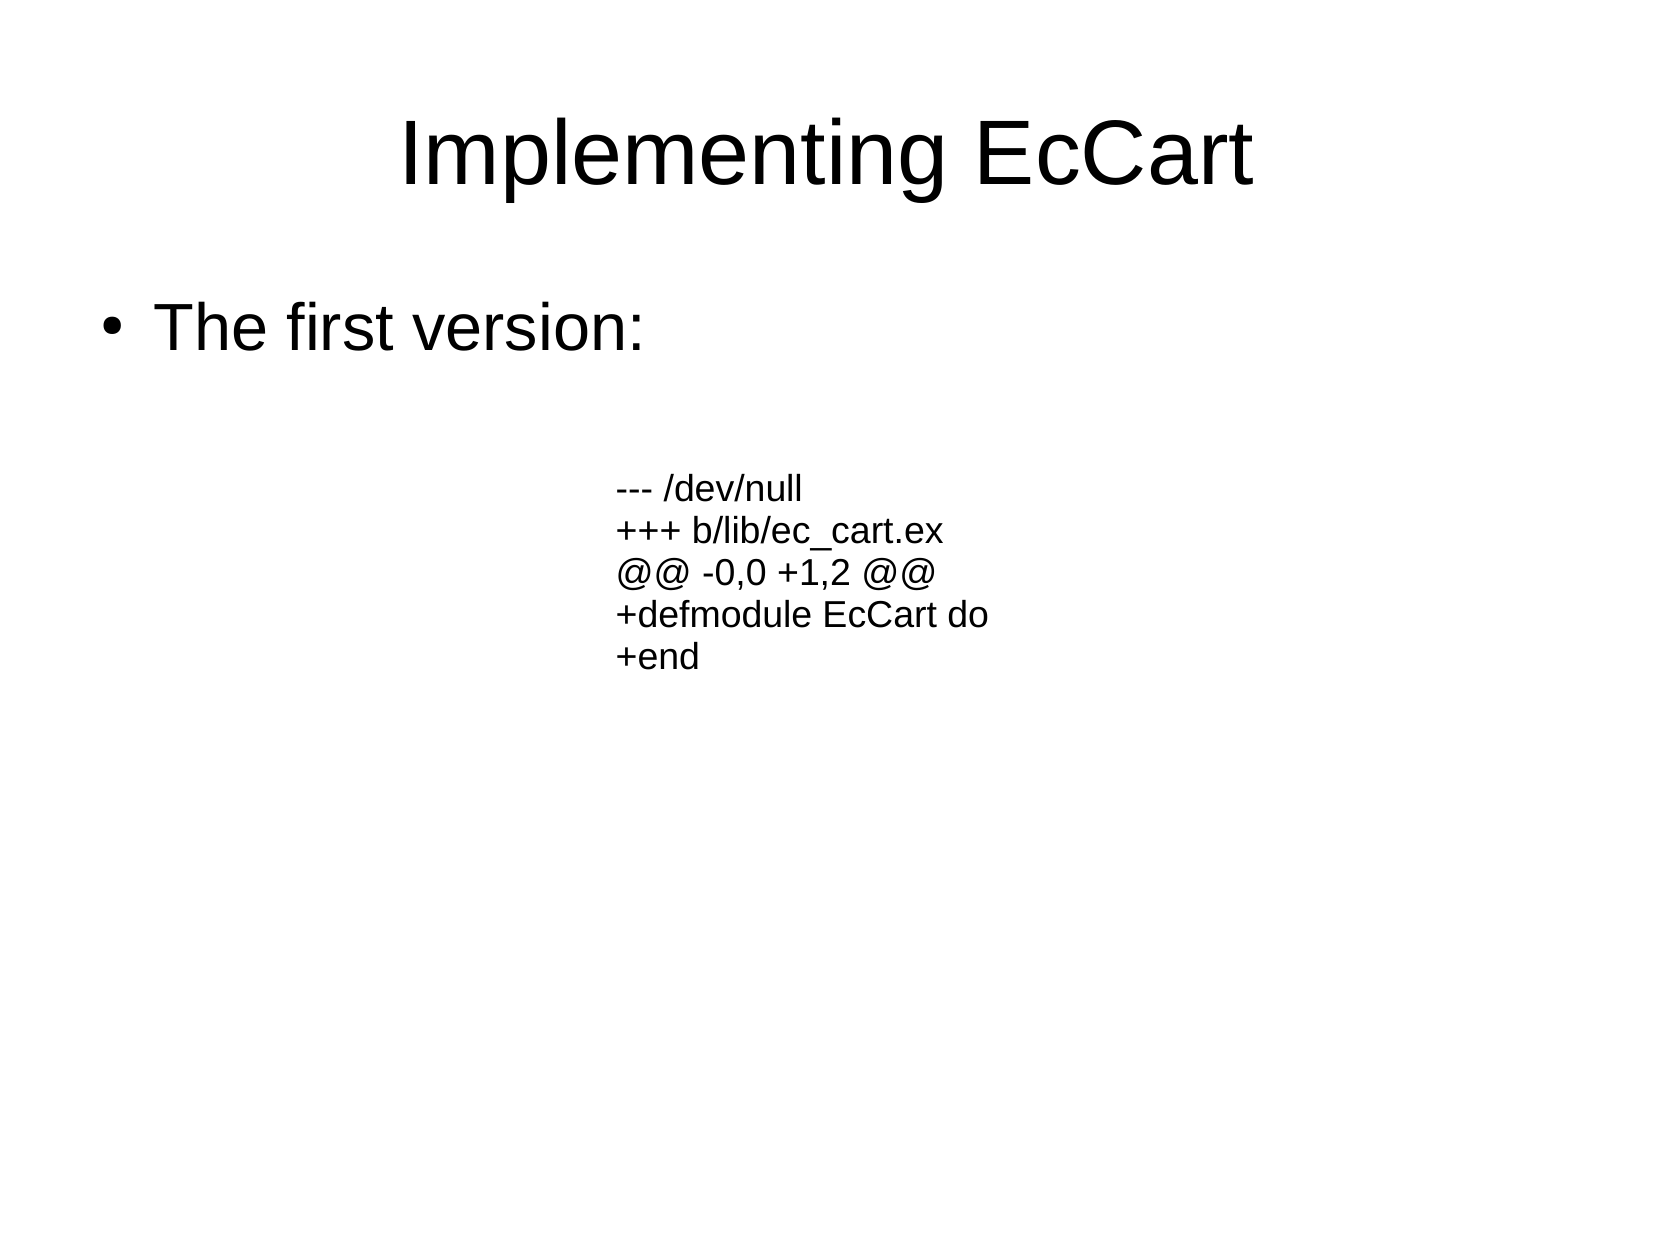

# Implementing EcCart
The first version:
--- /dev/null
+++ b/lib/ec_cart.ex
@@ -0,0 +1,2 @@
+defmodule EcCart do
+end